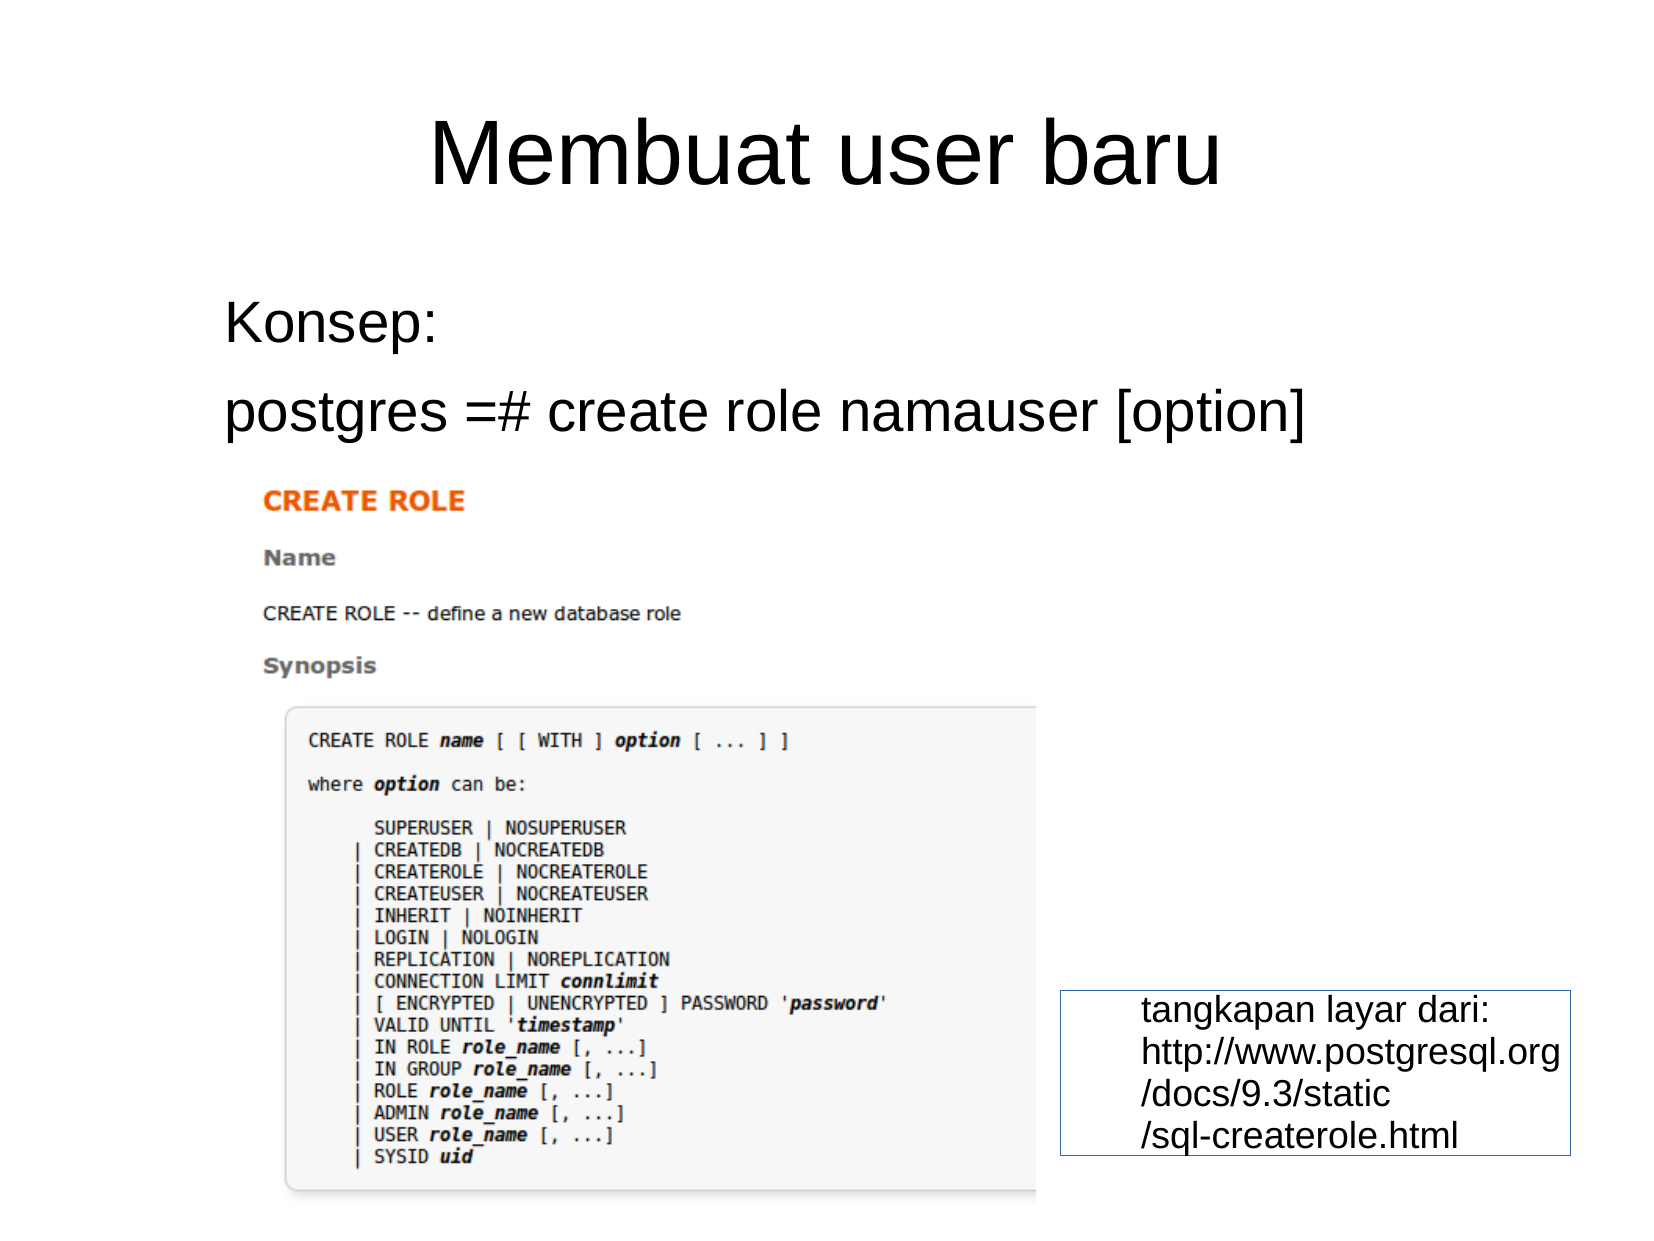

# Membuat user baru
Konsep:
postgres =# create role namauser [option]
tangkapan layar dari:
http://www.postgresql.org
/docs/9.3/static
/sql-createrole.html